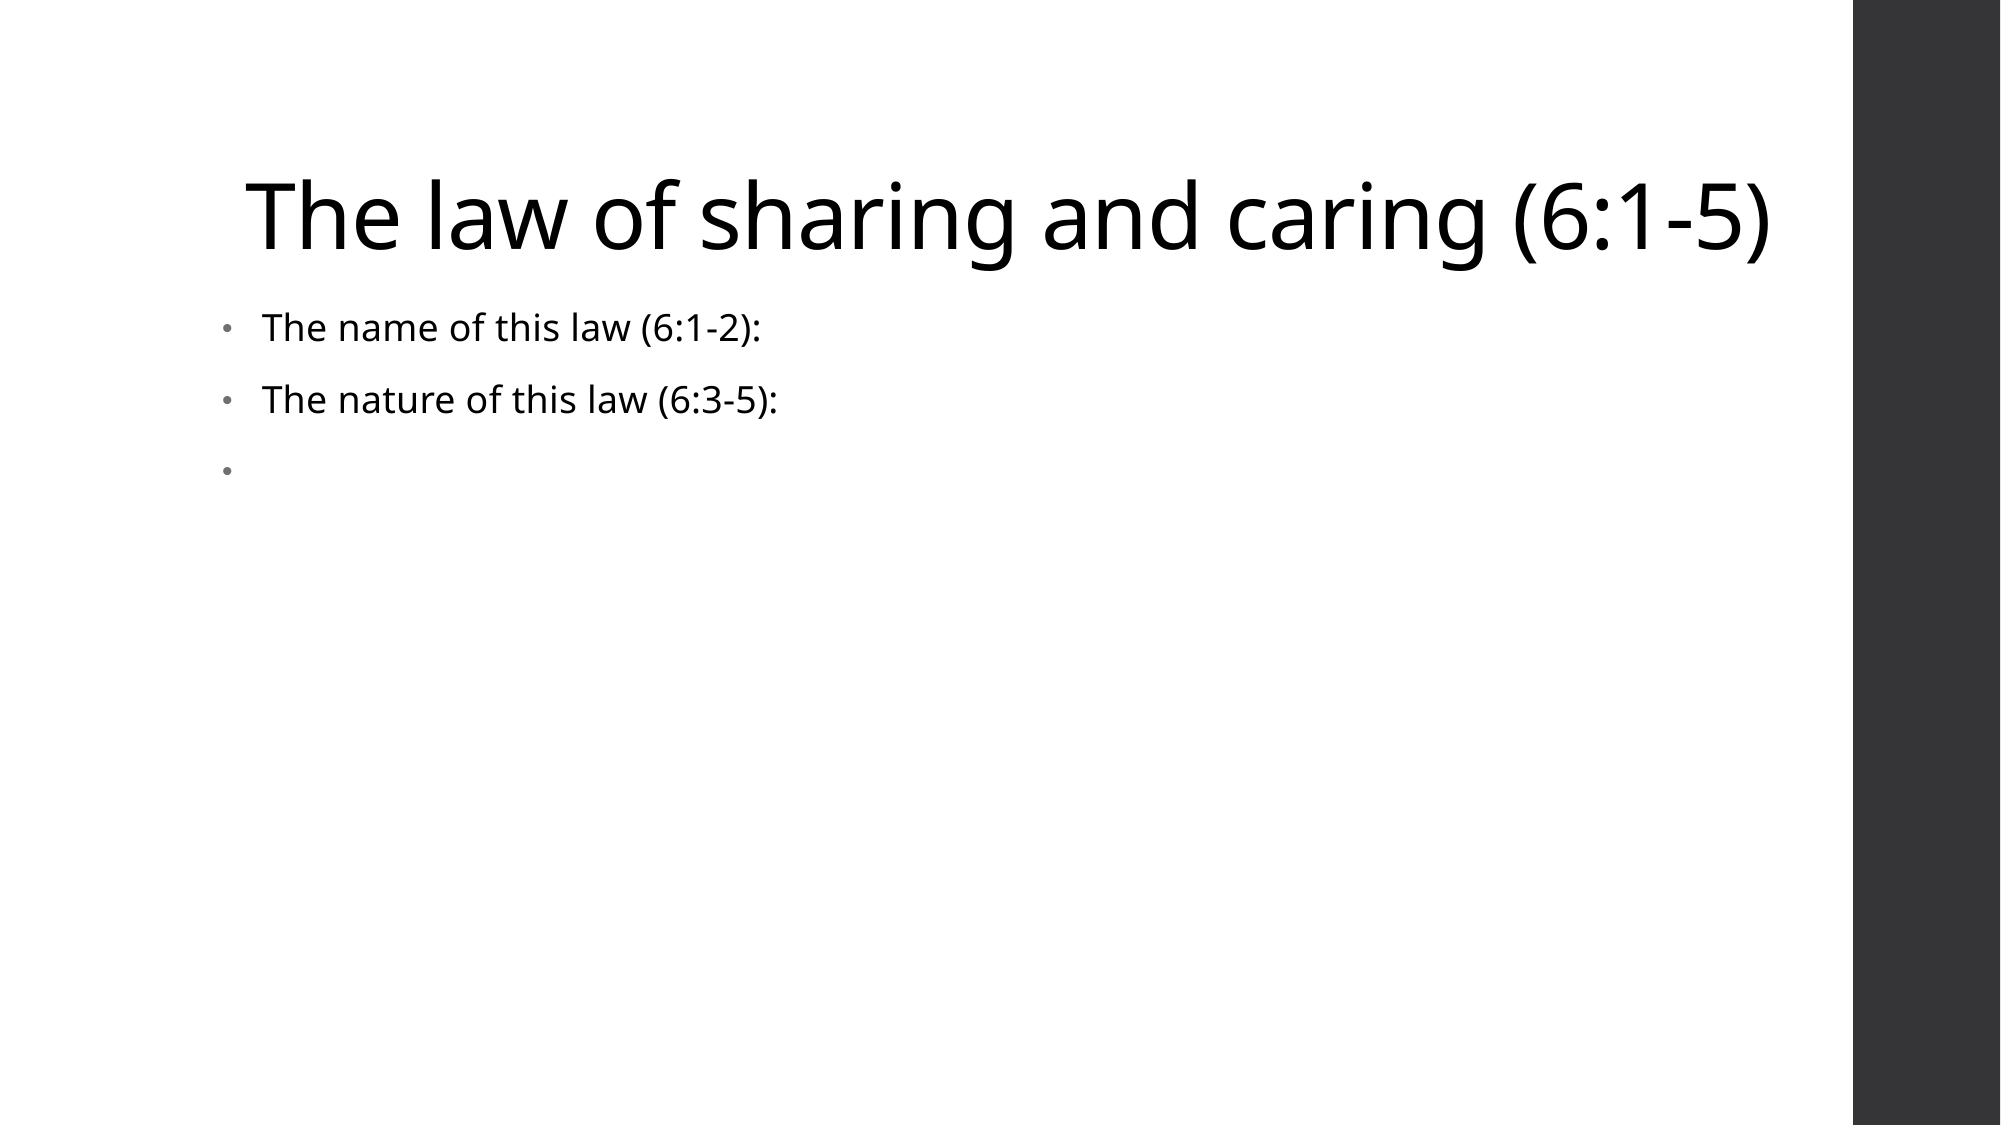

# The law of sharing and caring (6:1-5)
 The name of this law (6:1-2):
 The nature of this law (6:3-5):